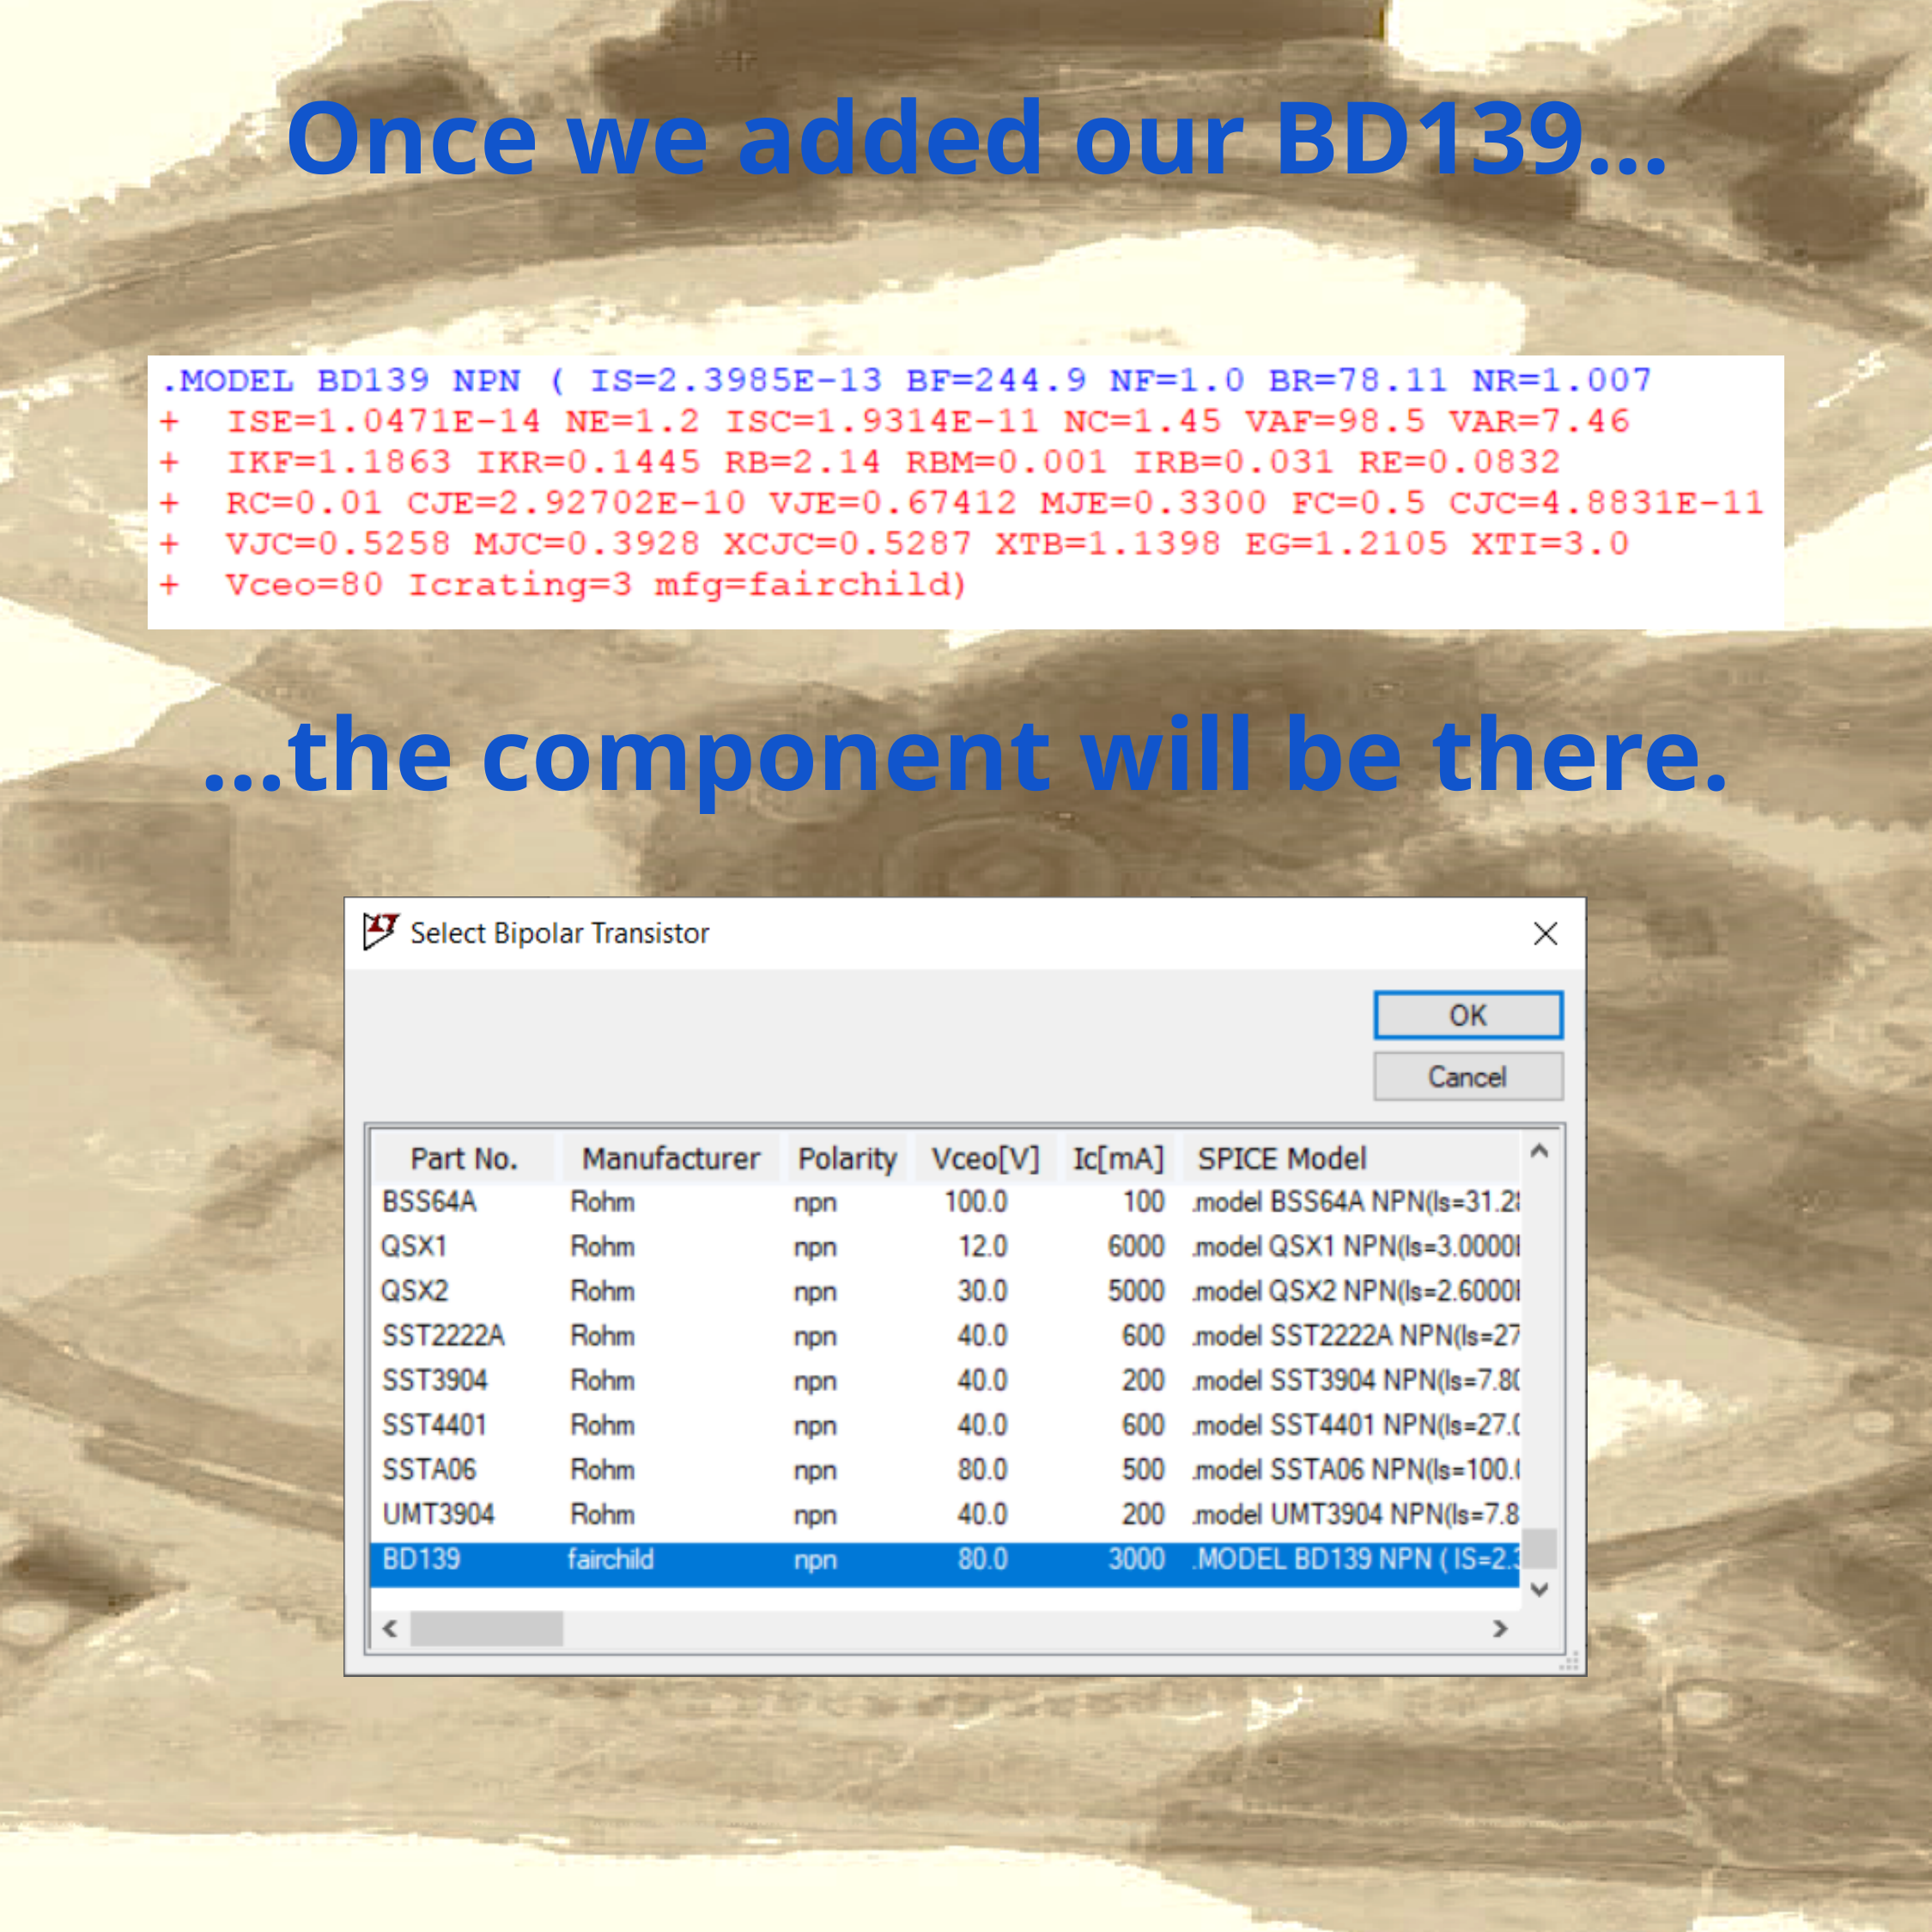

Once we added our BD139...
…the component will be there.